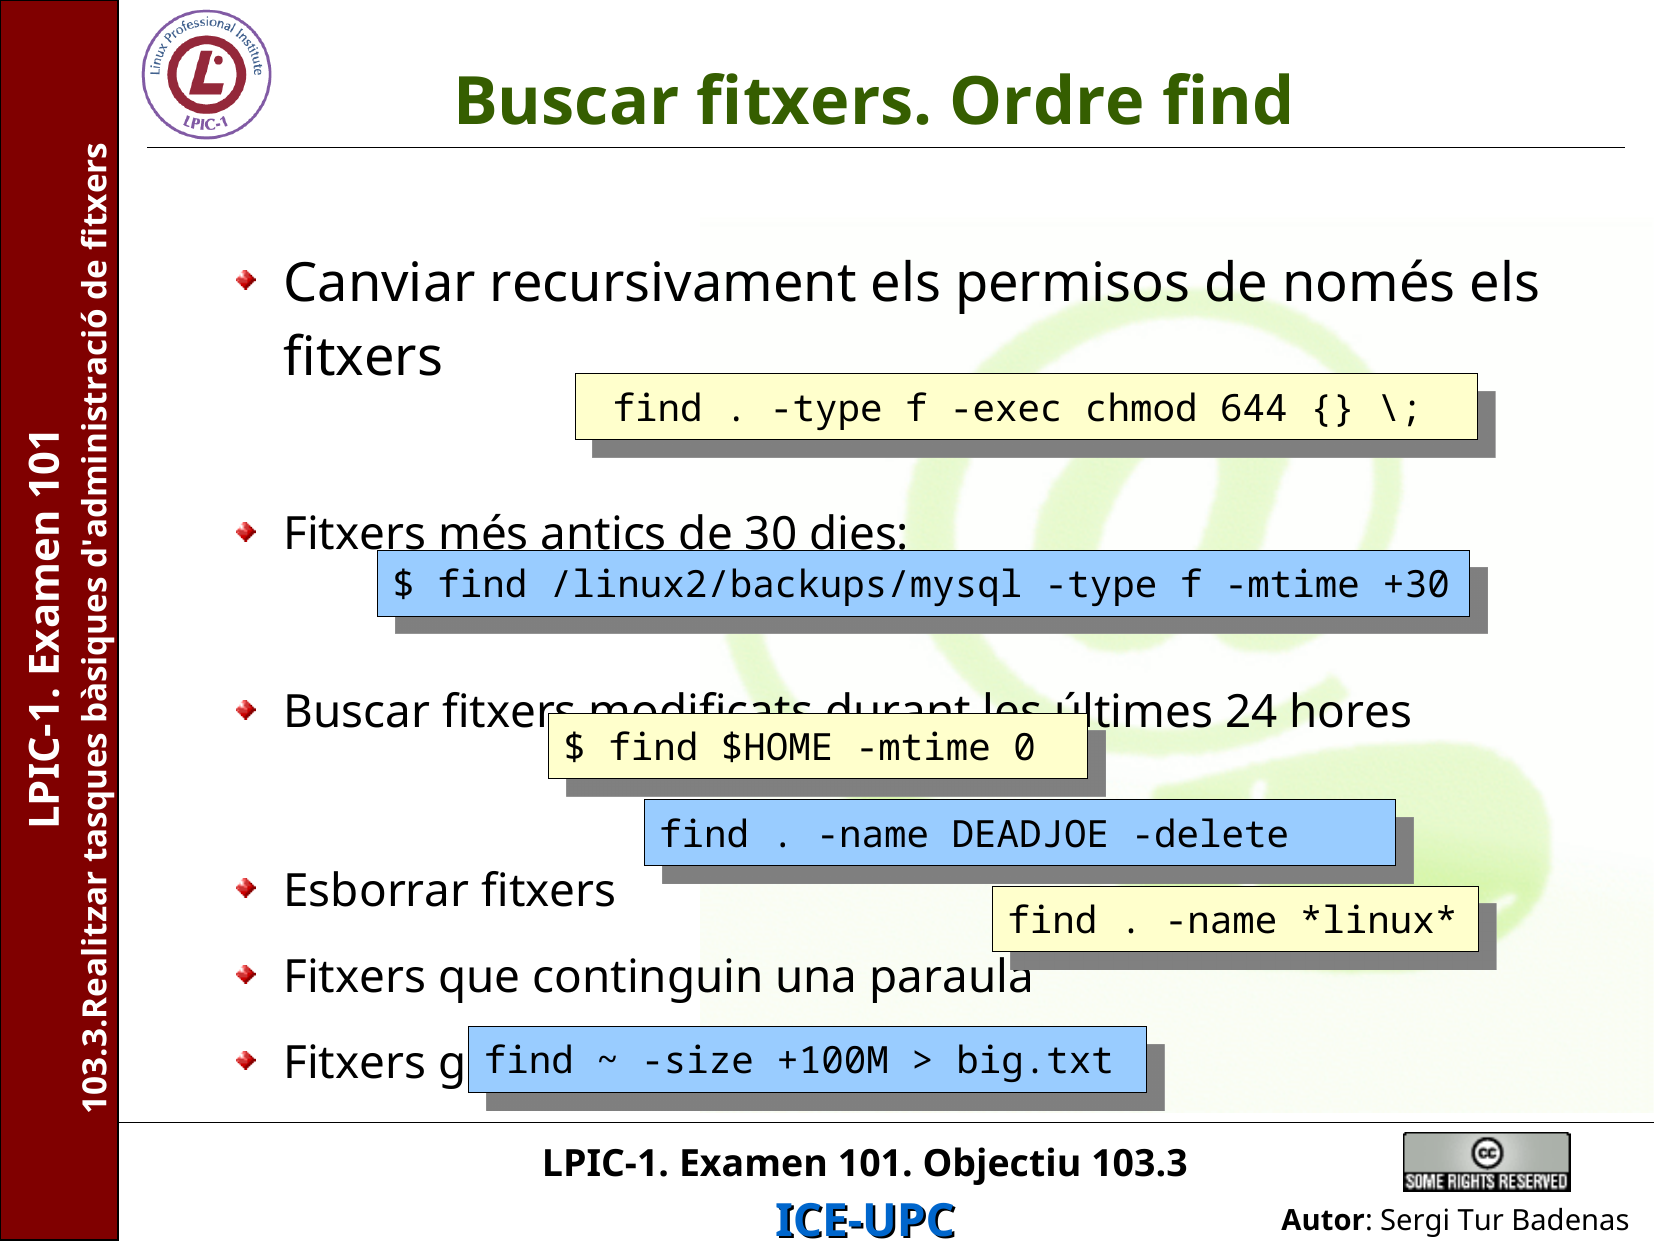

# Buscar fitxers. Ordre find
Canviar recursivament els permisos de només els fitxers
Fitxers més antics de 30 dies:
Buscar fitxers modificats durant les últimes 24 hores
Esborrar fitxers
Fitxers que continguin una paraula
Fitxers grans i guardar-los a un fitxer
 find . -type f -exec chmod 644 {} \;
$ find /linux2/backups/mysql -type f -mtime +30
$ find $HOME -mtime 0
find . -name DEADJOE -delete
find . -name *linux*
find ~ -size +100M > big.txt